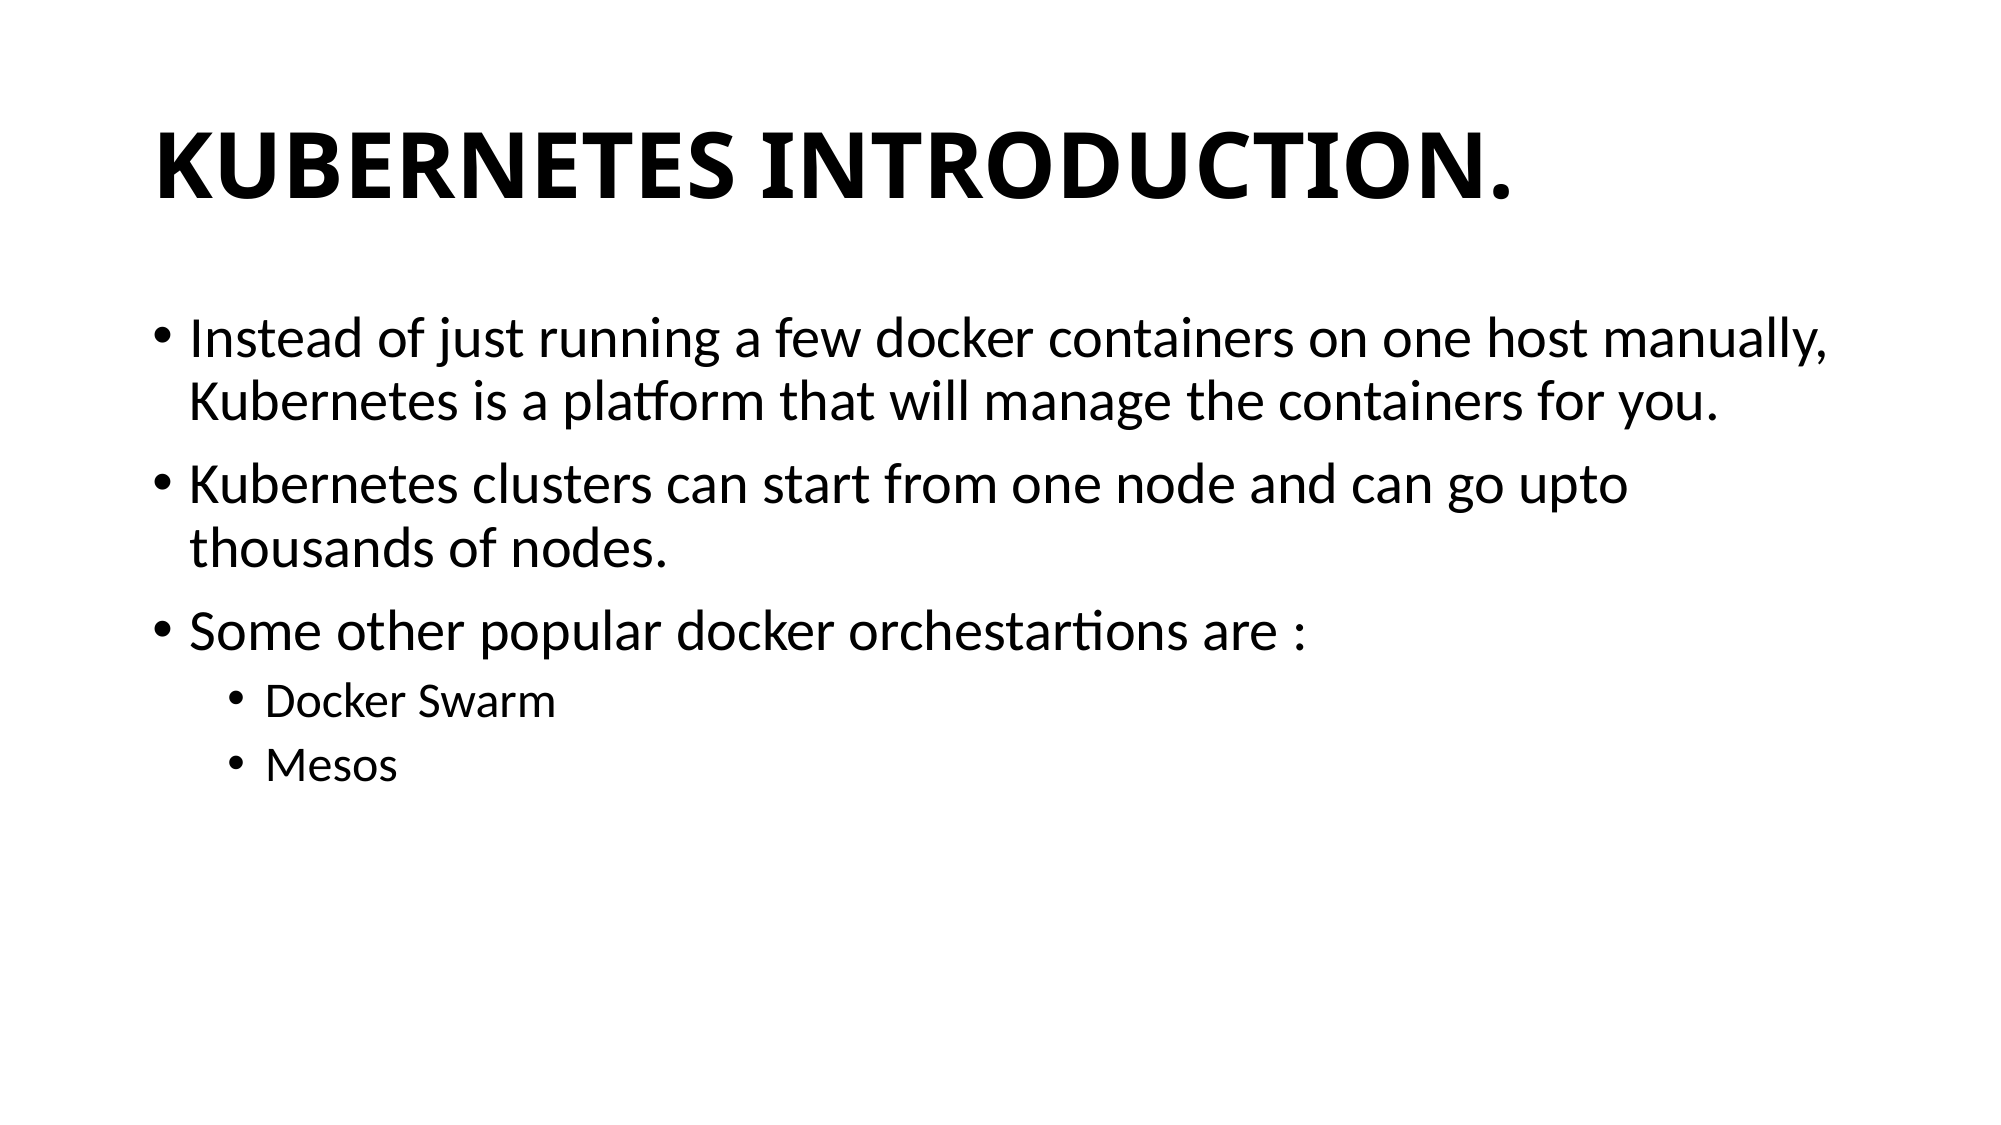

# KUBERNETES INTRODUCTION.
Instead of just running a few docker containers on one host manually, Kubernetes is a platform that will manage the containers for you.
Kubernetes clusters can start from one node and can go upto thousands of nodes.
Some other popular docker orchestartions are :
Docker Swarm
Mesos